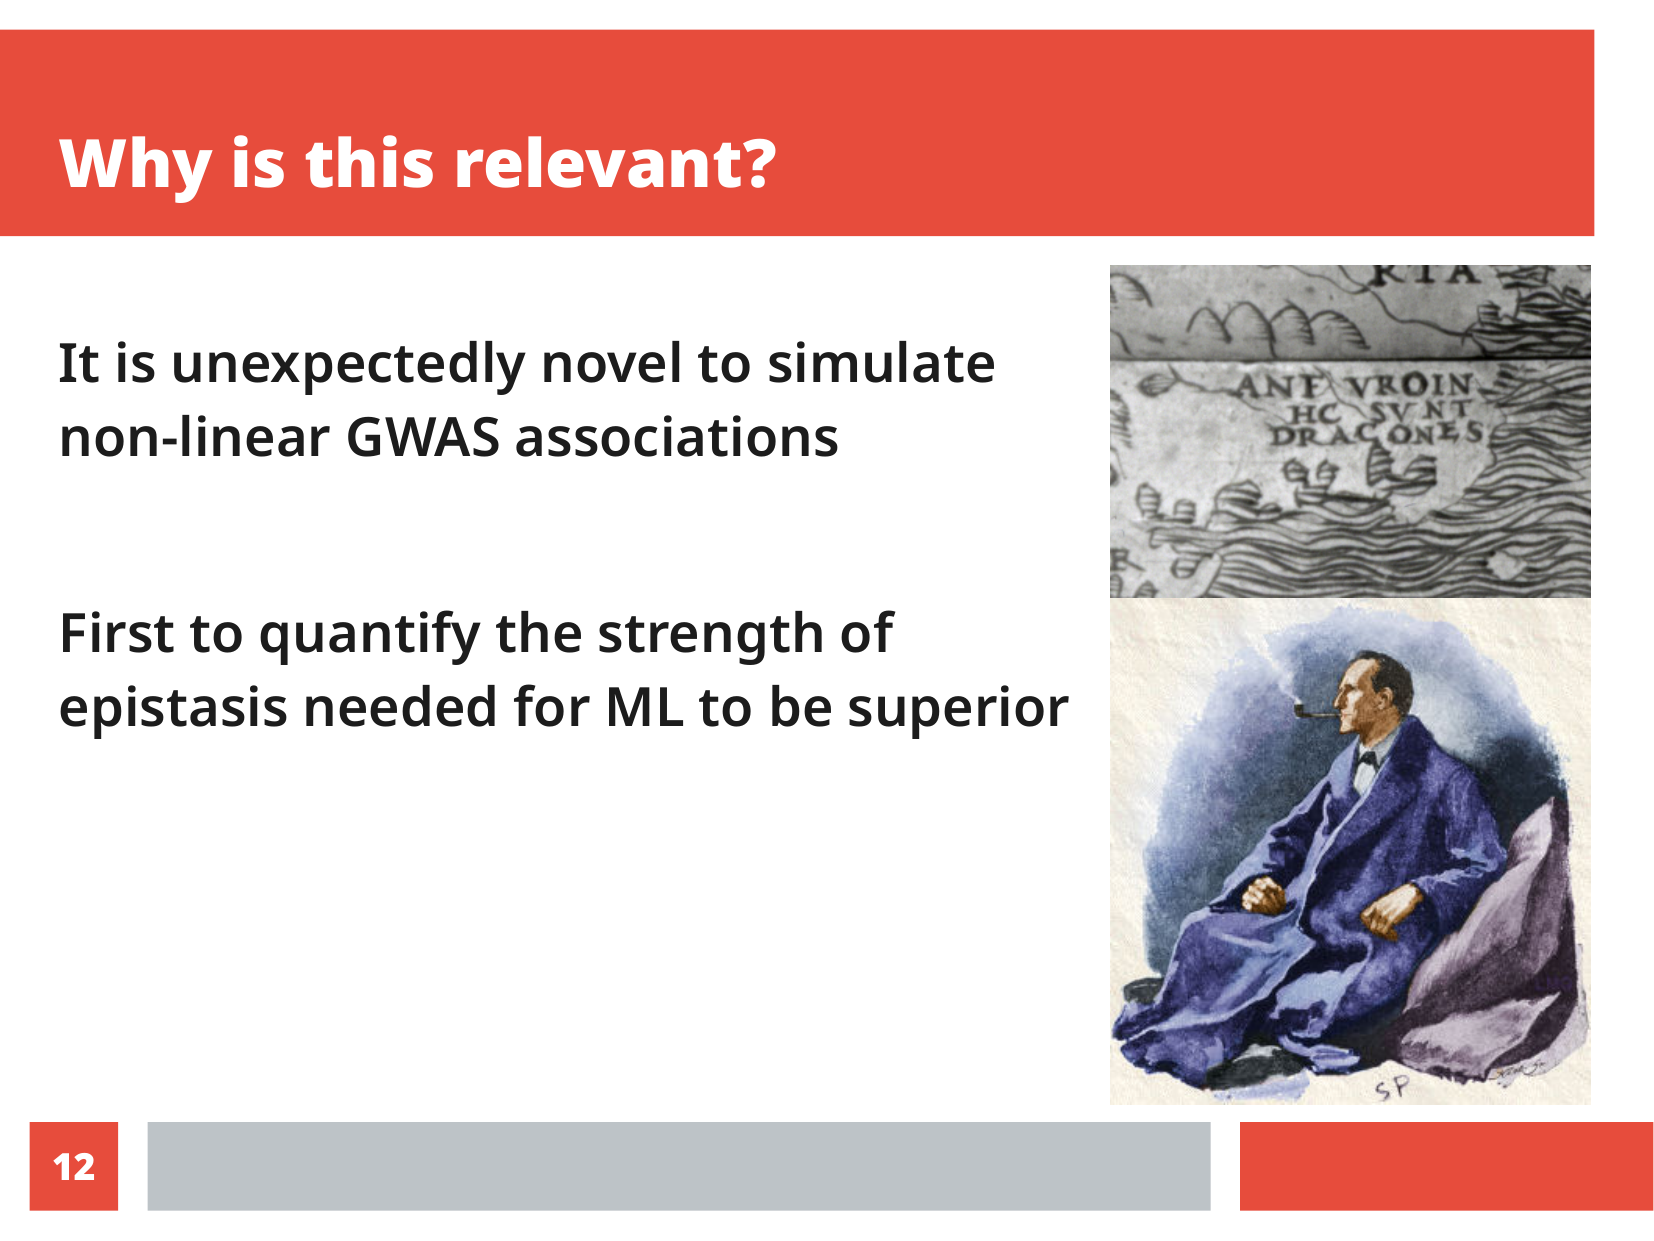

# Why is this relevant?
It is unexpectedly novel to simulate non-linear GWAS associations
First to quantify the strength of epistasis needed for ML to be superior
12